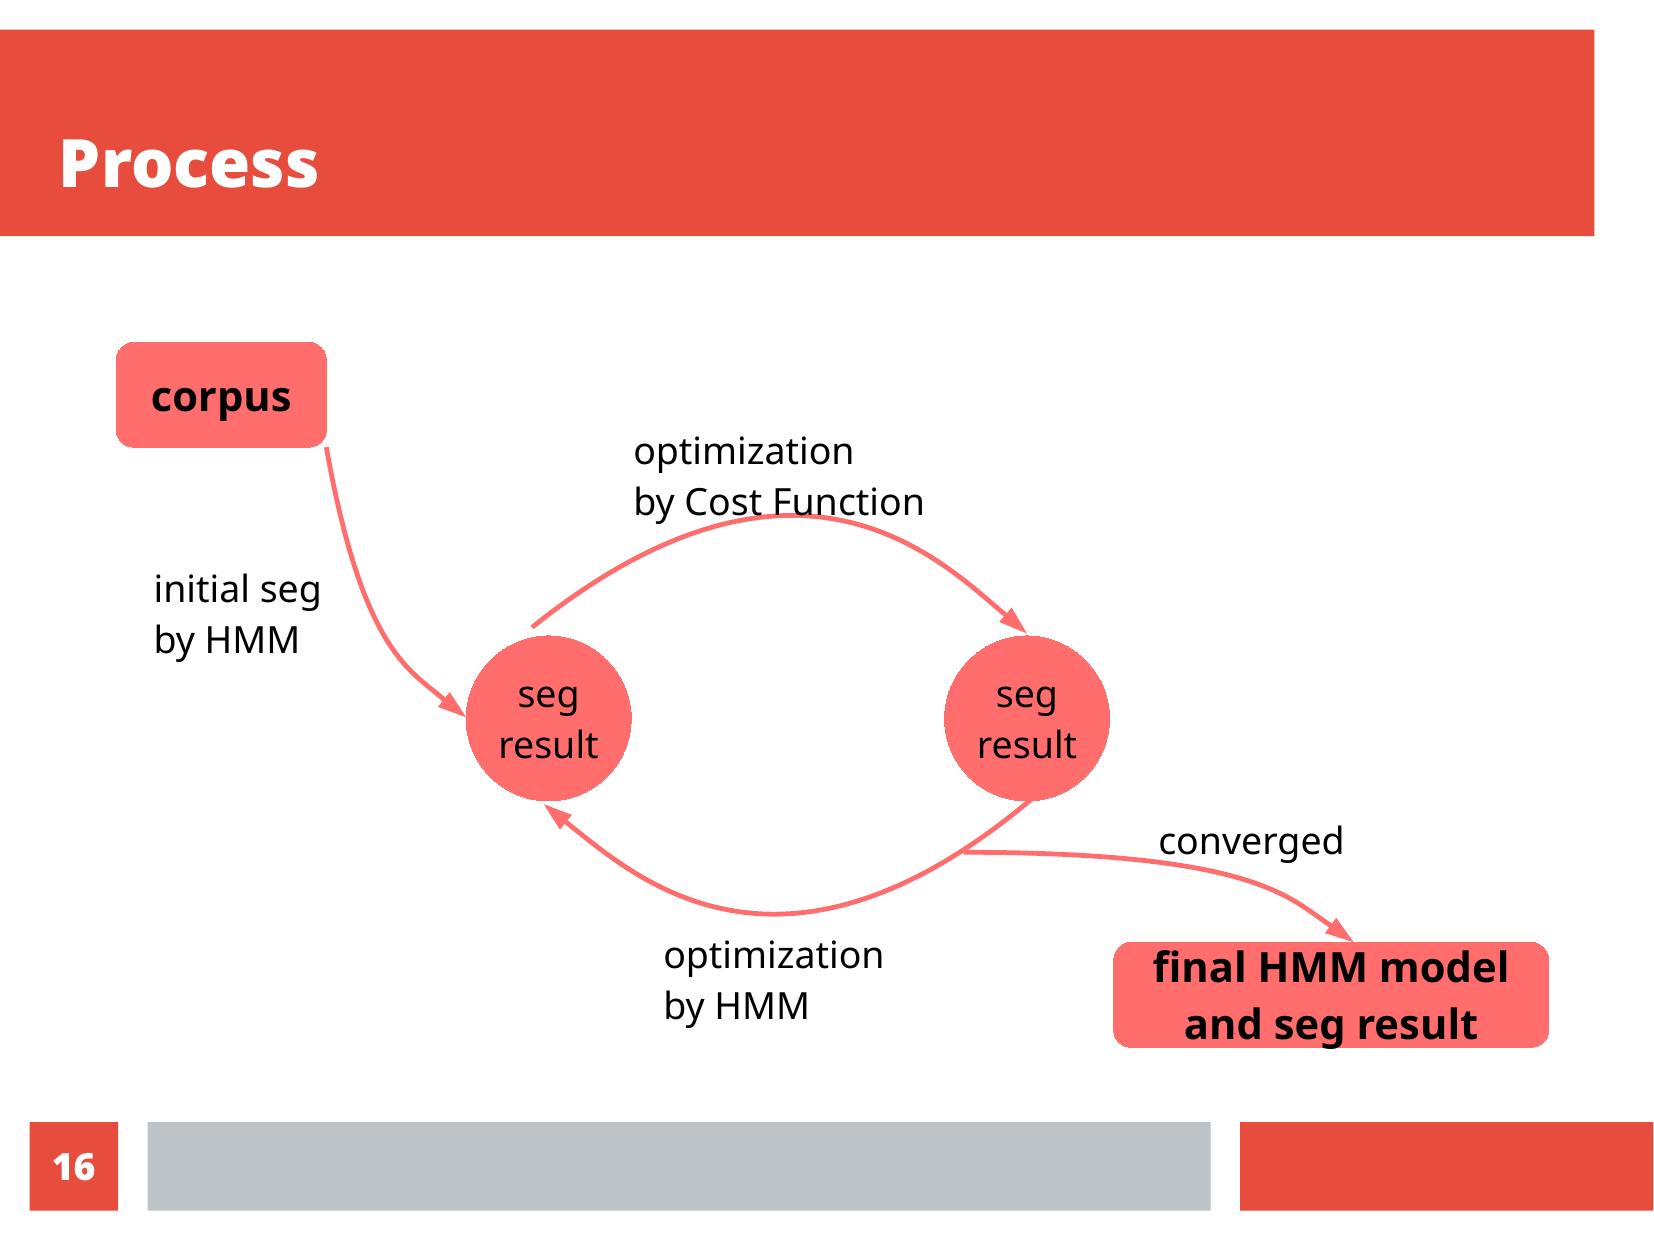

# Process
corpus
optimization
by Cost Function
initial seg
by HMM
seg
result
seg
result
converged
optimization
by HMM
final HMM model
and seg result
16